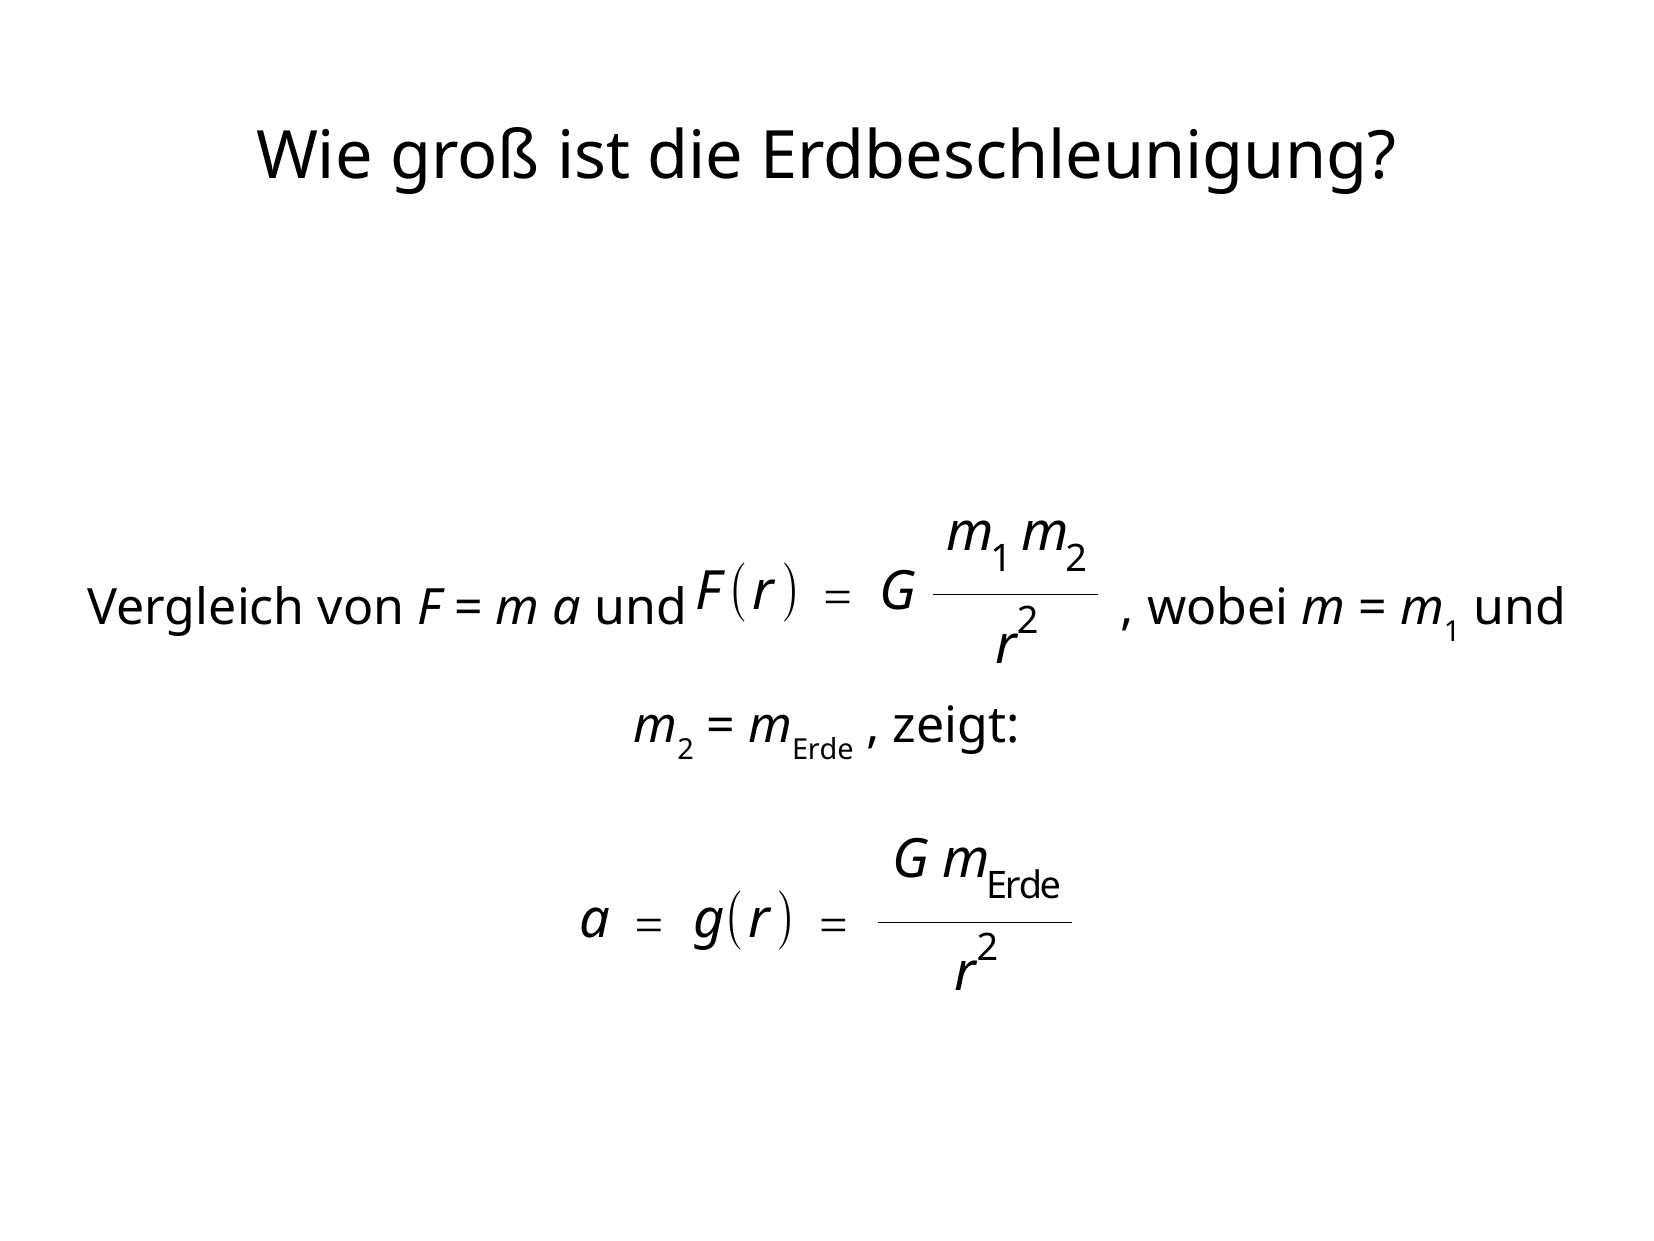

# Wie groß ist die Erdbeschleunigung?
Vergleich von F = m a und 						, wobei m = m1 und m2 = mErde , zeigt: